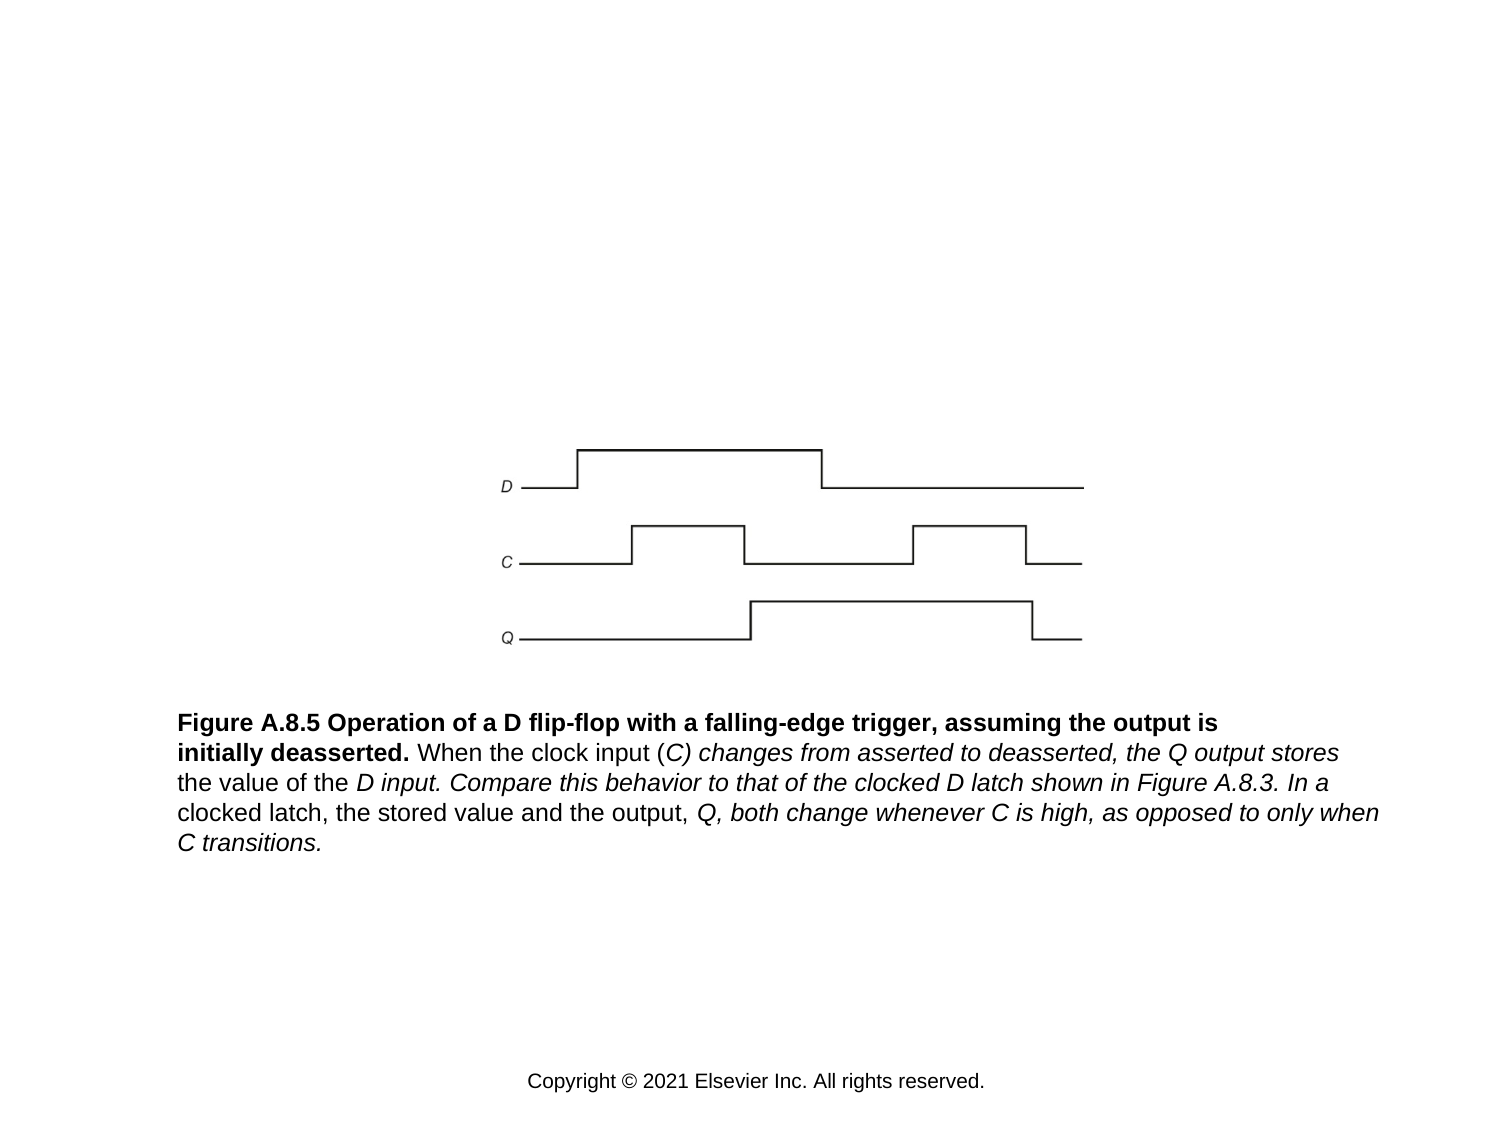

Figure A.8.5 Operation of a D flip-flop with a falling-edge trigger, assuming the output is
initially deasserted. When the clock input (C) changes from asserted to deasserted, the Q output stores
the value of the D input. Compare this behavior to that of the clocked D latch shown in Figure A.8.3. In a
clocked latch, the stored value and the output, Q, both change whenever C is high, as opposed to only when
C transitions.
Copyright © 2021 Elsevier Inc. All rights reserved.